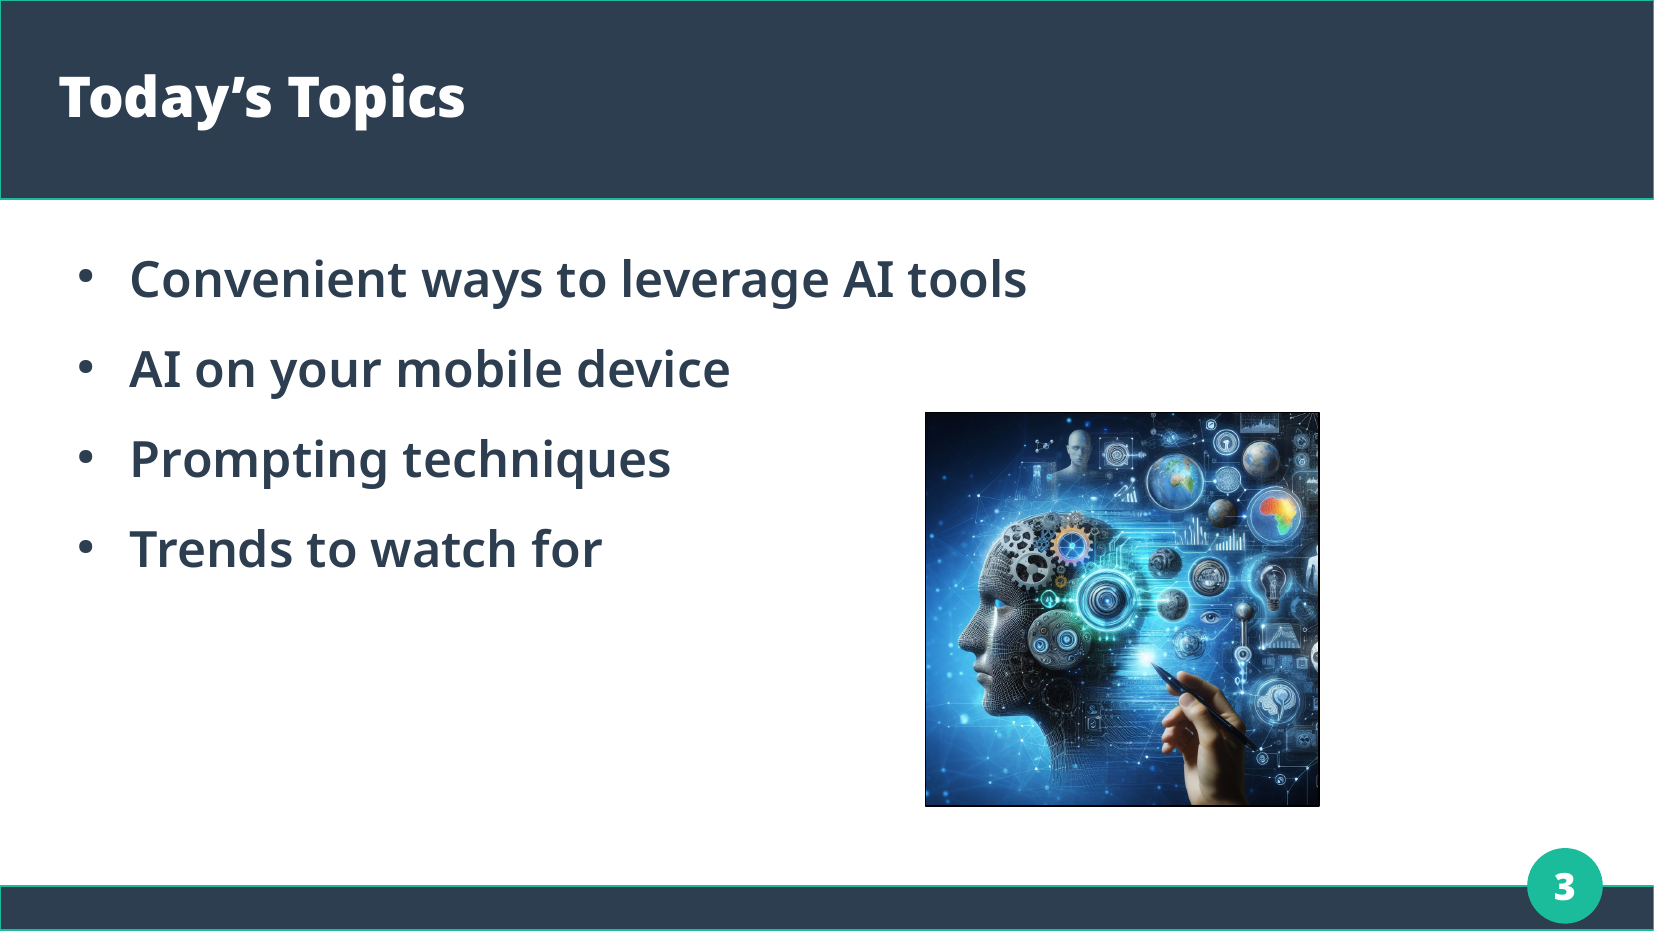

# Today’s Topics
Convenient ways to leverage AI tools
AI on your mobile device
Prompting techniques
Trends to watch for
3